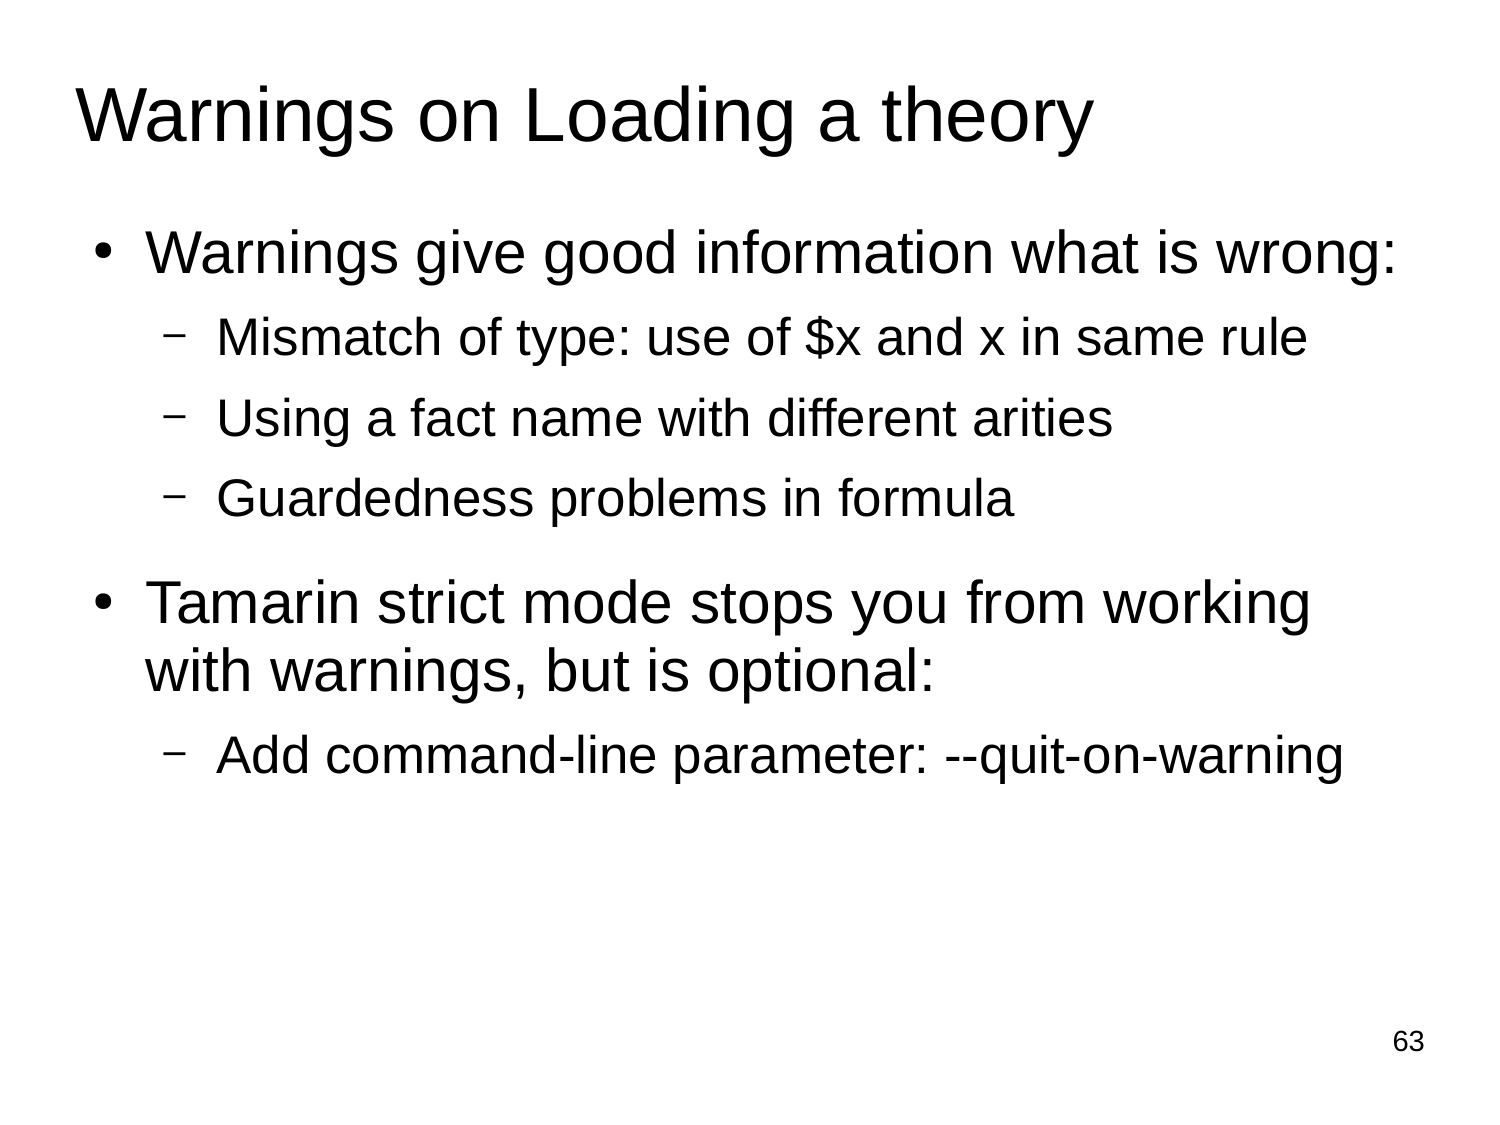

# Warnings on Loading a theory
Warnings give good information what is wrong:
Mismatch of type: use of $x and x in same rule
Using a fact name with different arities
Guardedness problems in formula
Tamarin strict mode stops you from working with warnings, but is optional:
Add command-line parameter: --quit-on-warning
63